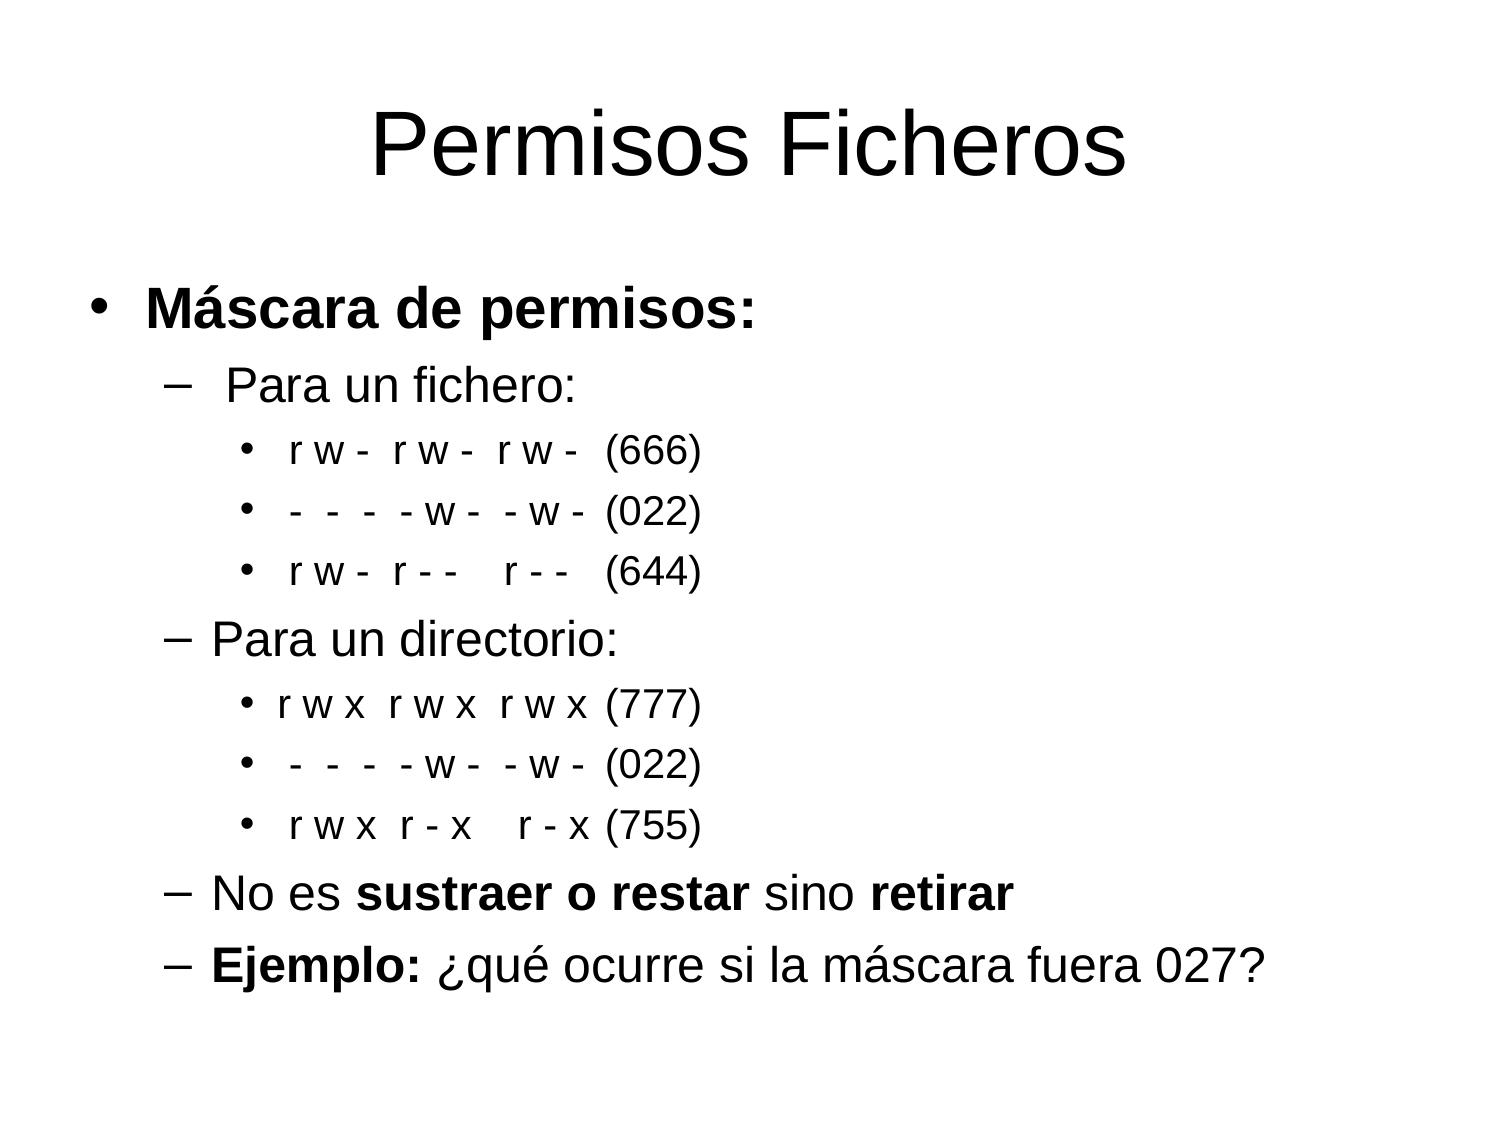

# Permisos Ficheros
Máscara de permisos:
 Para un fichero:
 r w - r w - r w -	(666)
 - - - - w - - w -	(022)
 r w - r - - r - -	(644)
Para un directorio:
r w x r w x r w x	(777)
 - - - - w - - w -	(022)
 r w x r - x r - x	(755)
No es sustraer o restar sino retirar
Ejemplo: ¿qué ocurre si la máscara fuera 027?